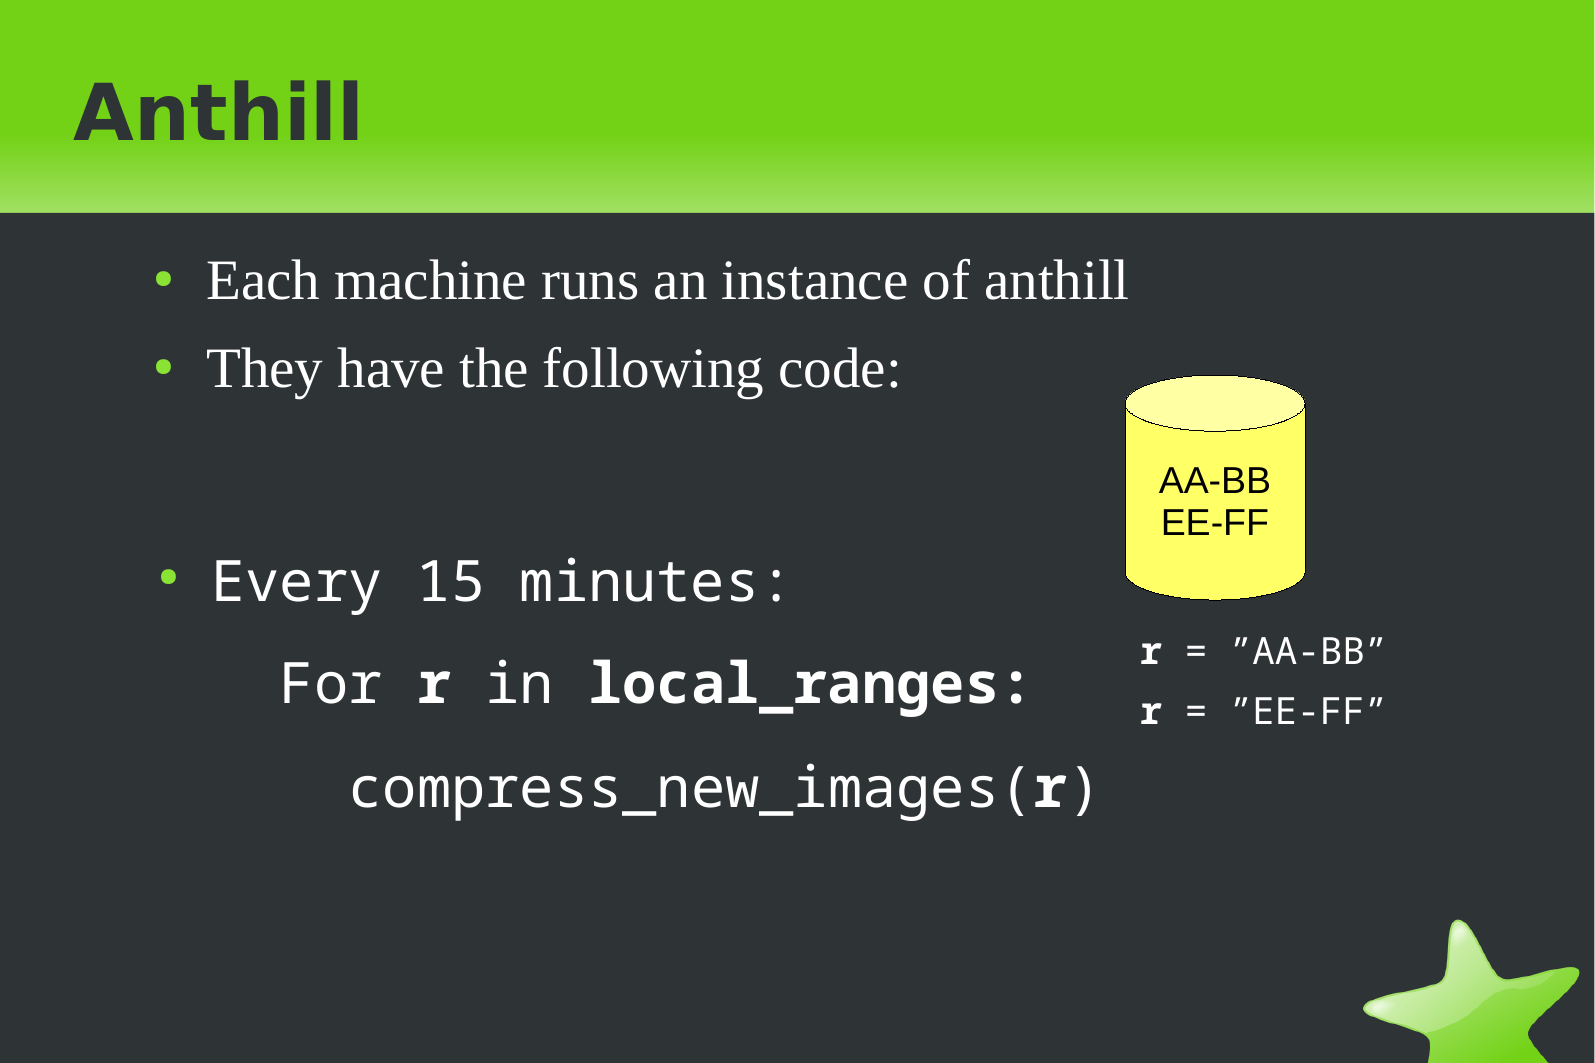

# Anthill
Each machine runs an instance of anthill
They have the following code:
AA-BB
EE-FF
Every 15 minutes:
 For r in local_ranges:
 compress_new_images(r)
r = ”AA-BB”
r = ”EE-FF”